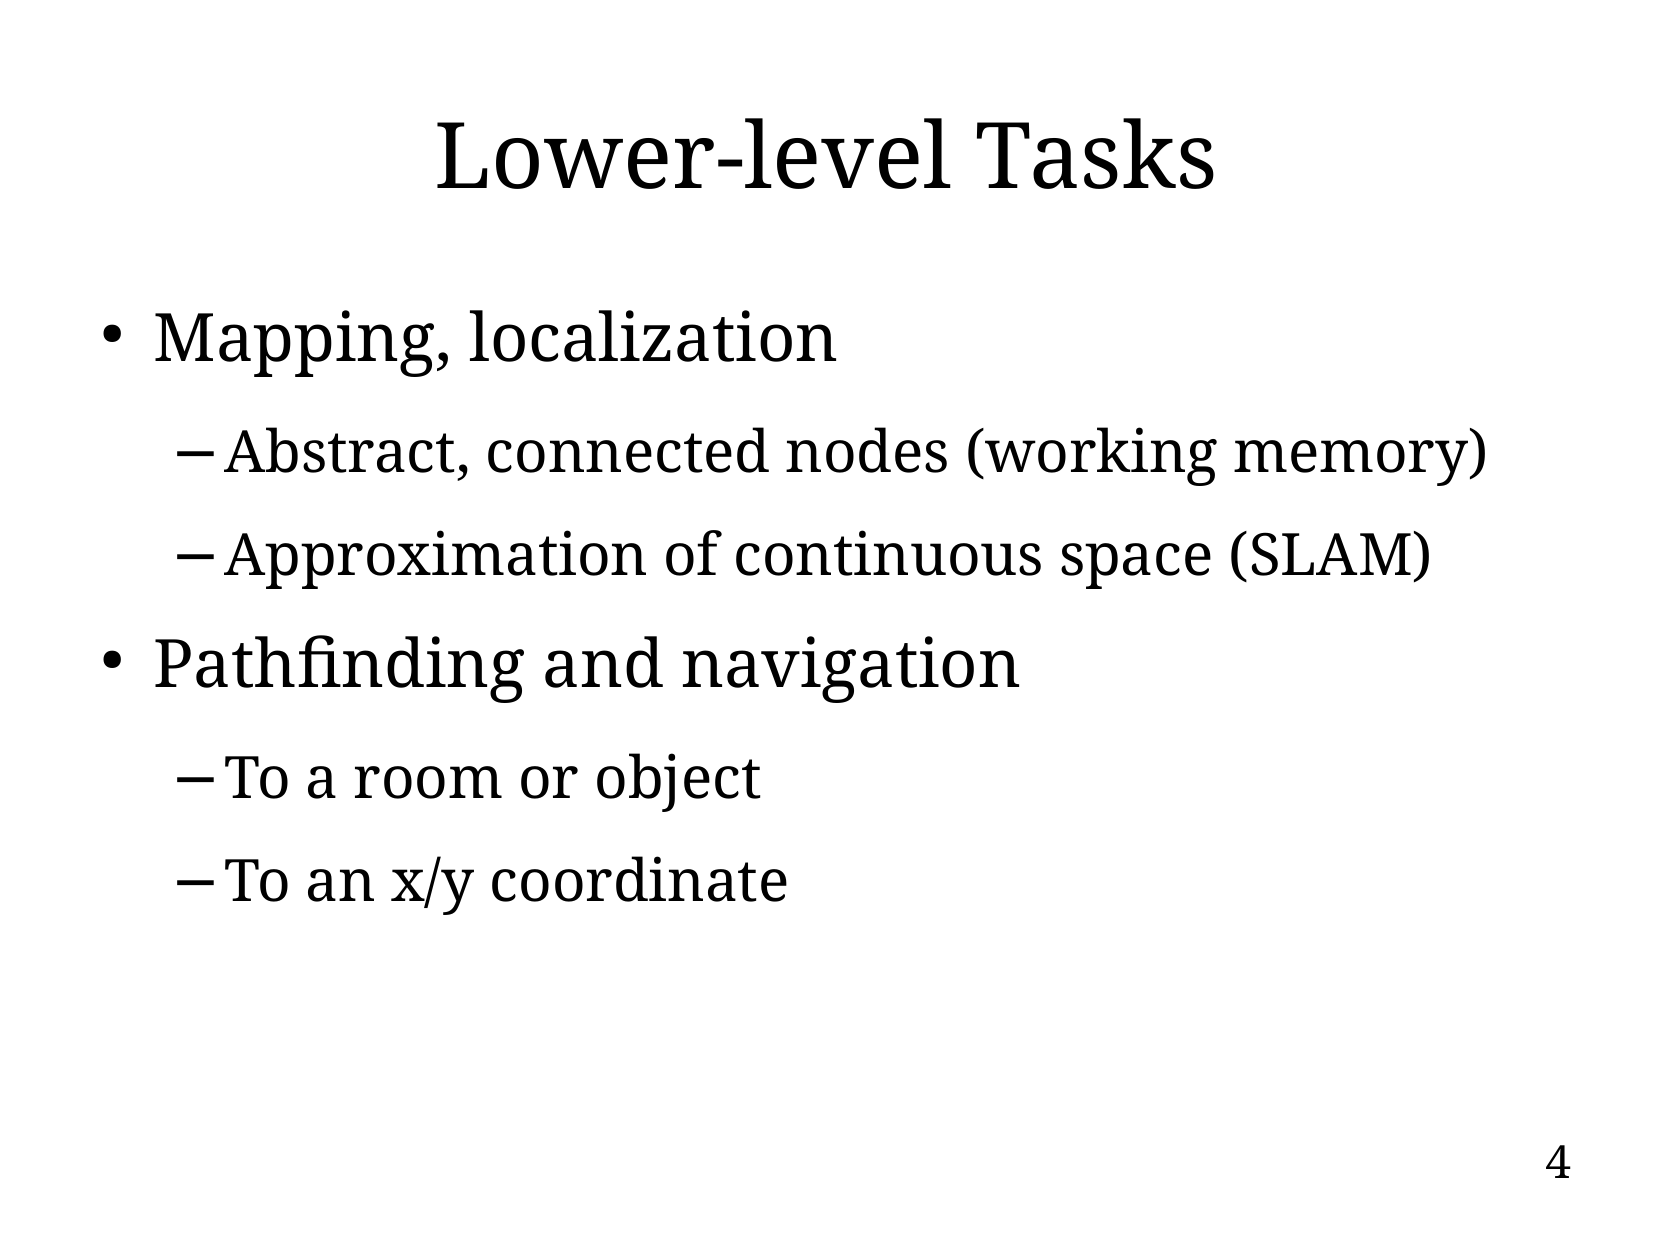

# Lower-level Tasks
Mapping, localization
Abstract, connected nodes (working memory)
Approximation of continuous space (SLAM)
Pathfinding and navigation
To a room or object
To an x/y coordinate
4